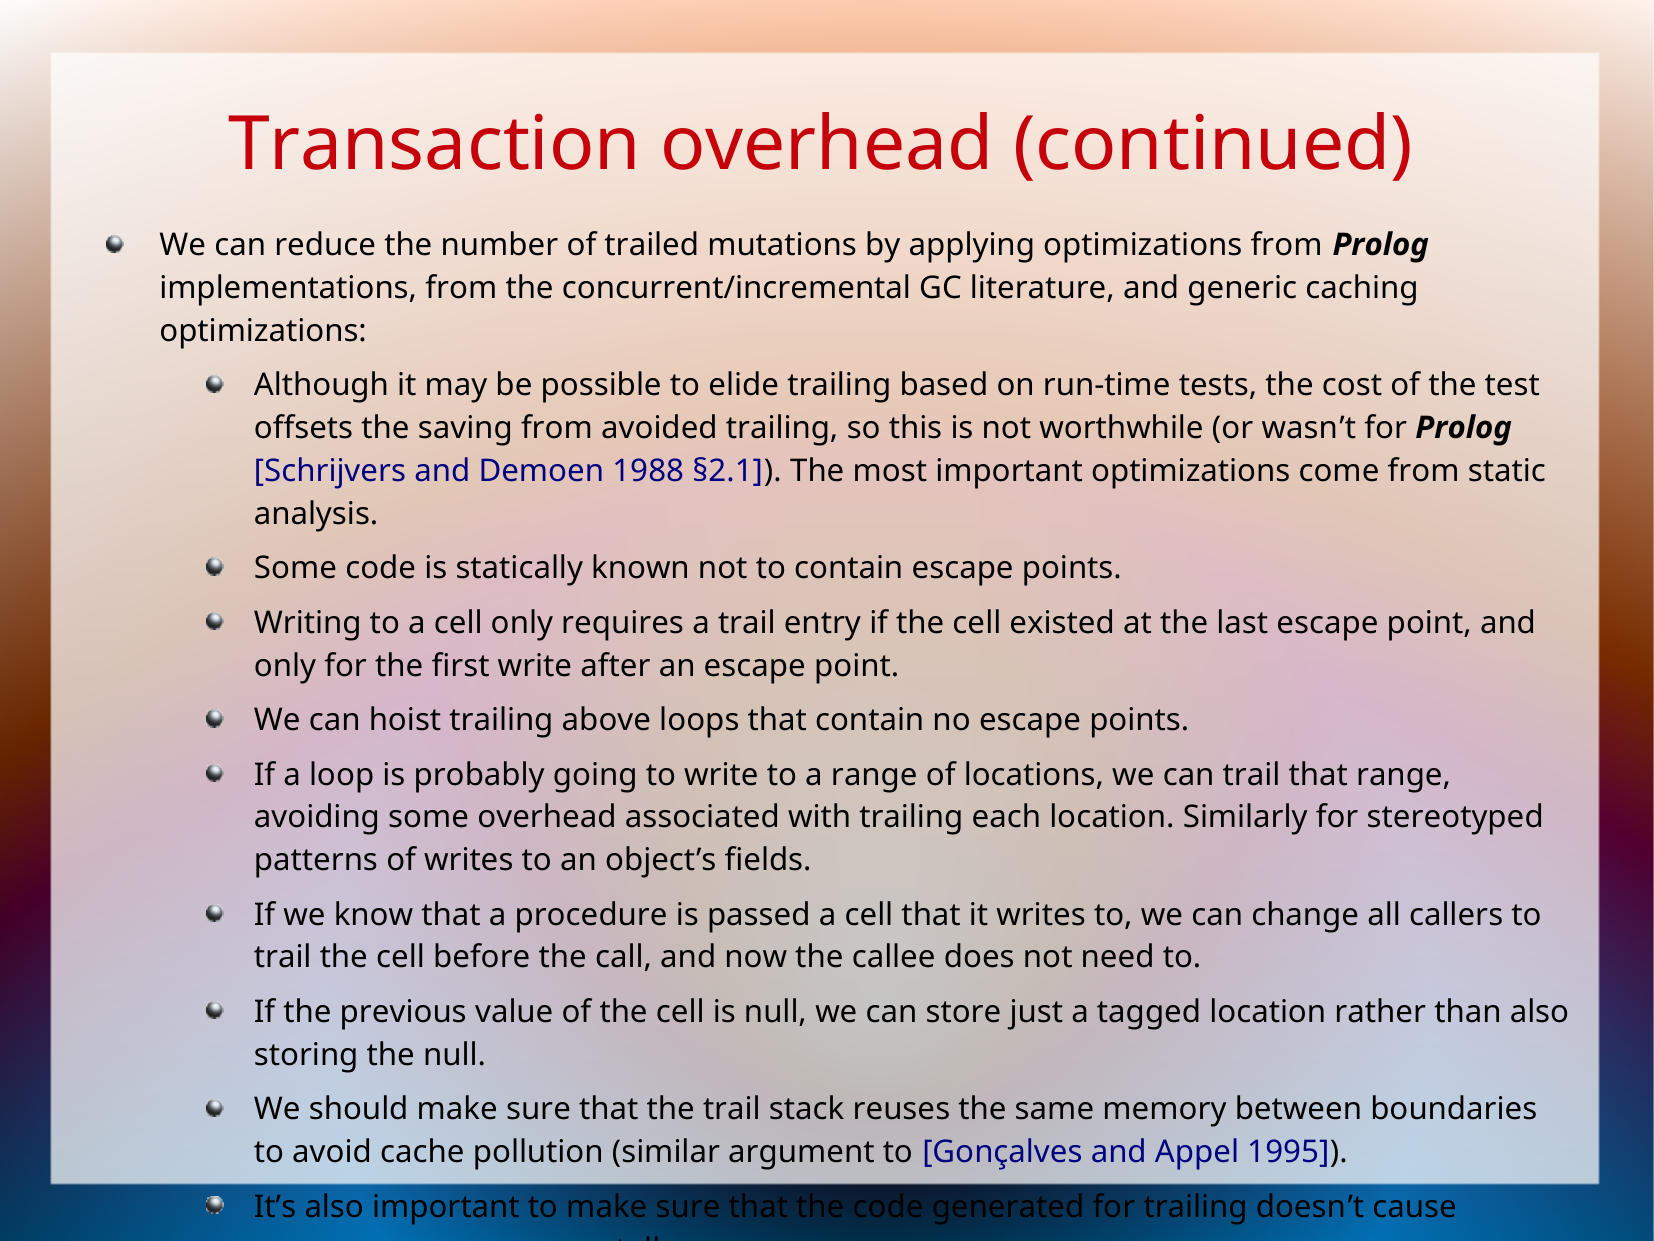

# Transaction overhead (continued)
We can reduce the number of trailed mutations by applying optimizations from Prolog implementations, from the concurrent/incremental GC literature, and generic caching optimizations:
Although it may be possible to elide trailing based on run-time tests, the cost of the test offsets the saving from avoided trailing, so this is not worthwhile (or wasn’t for Prolog [Schrijvers and Demoen 1988 §2.1]). The most important optimizations come from static analysis.
Some code is statically known not to contain escape points.
Writing to a cell only requires a trail entry if the cell existed at the last escape point, and only for the first write after an escape point.
We can hoist trailing above loops that contain no escape points.
If a loop is probably going to write to a range of locations, we can trail that range, avoiding some overhead associated with trailing each location. Similarly for stereotyped patterns of writes to an object’s fields.
If we know that a procedure is passed a cell that it writes to, we can change all callers to trail the cell before the call, and now the callee does not need to.
If the previous value of the cell is null, we can store just a tagged location rather than also storing the null.
We should make sure that the trail stack reuses the same memory between boundaries to avoid cache pollution (similar argument to [Gonçalves and Appel 1995]).
It’s also important to make sure that the code generated for trailing doesn’t cause unnecessary processor stalls.